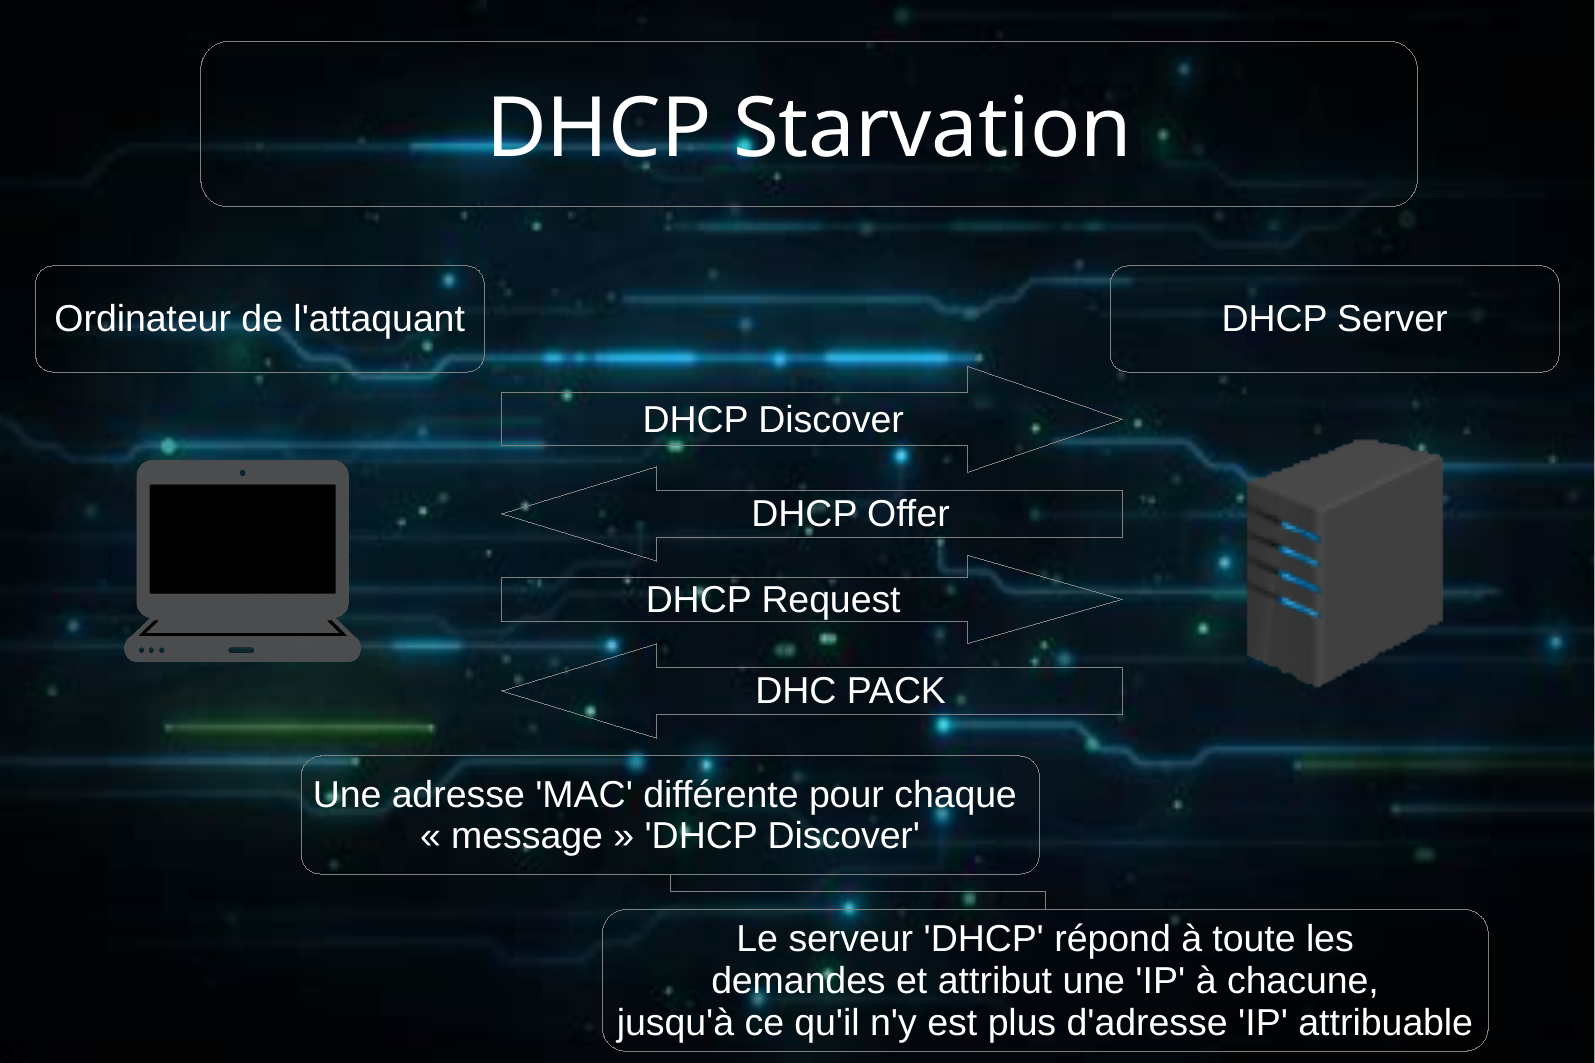

DHCP Starvation
Ordinateur de l'attaquant
DHCP Server
DHCP Discover
DHCP Offer
DHCP Request
DHC PACK
Une adresse 'MAC' différente pour chaque
« message » 'DHCP Discover'
Le serveur 'DHCP' répond à toute les
demandes et attribut une 'IP' à chacune,
jusqu'à ce qu'il n'y est plus d'adresse 'IP' attribuable